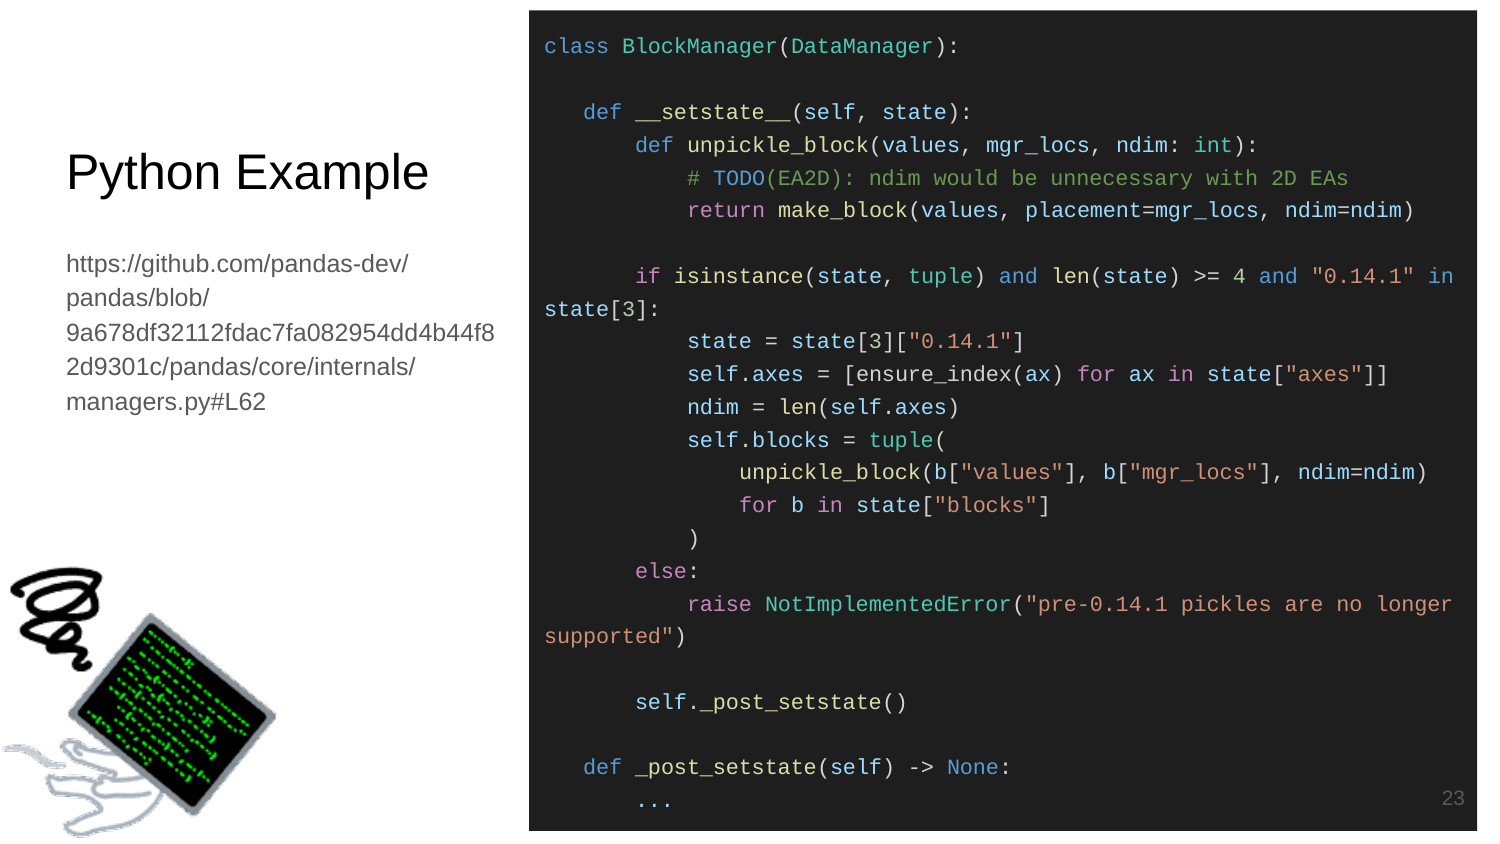

class BlockManager(DataManager):
 def __setstate__(self, state):
 def unpickle_block(values, mgr_locs, ndim: int):
 # TODO(EA2D): ndim would be unnecessary with 2D EAs
 return make_block(values, placement=mgr_locs, ndim=ndim)
 if isinstance(state, tuple) and len(state) >= 4 and "0.14.1" in state[3]:
 state = state[3]["0.14.1"]
 self.axes = [ensure_index(ax) for ax in state["axes"]]
 ndim = len(self.axes)
 self.blocks = tuple(
 unpickle_block(b["values"], b["mgr_locs"], ndim=ndim)
 for b in state["blocks"]
 )
 else:
 raise NotImplementedError("pre-0.14.1 pickles are no longer supported")
 self._post_setstate()
 def _post_setstate(self) -> None:
 ...
# Python Example
https://github.com/pandas-dev/pandas/blob/9a678df32112fdac7fa082954dd4b44f82d9301c/pandas/core/internals/managers.py#L62